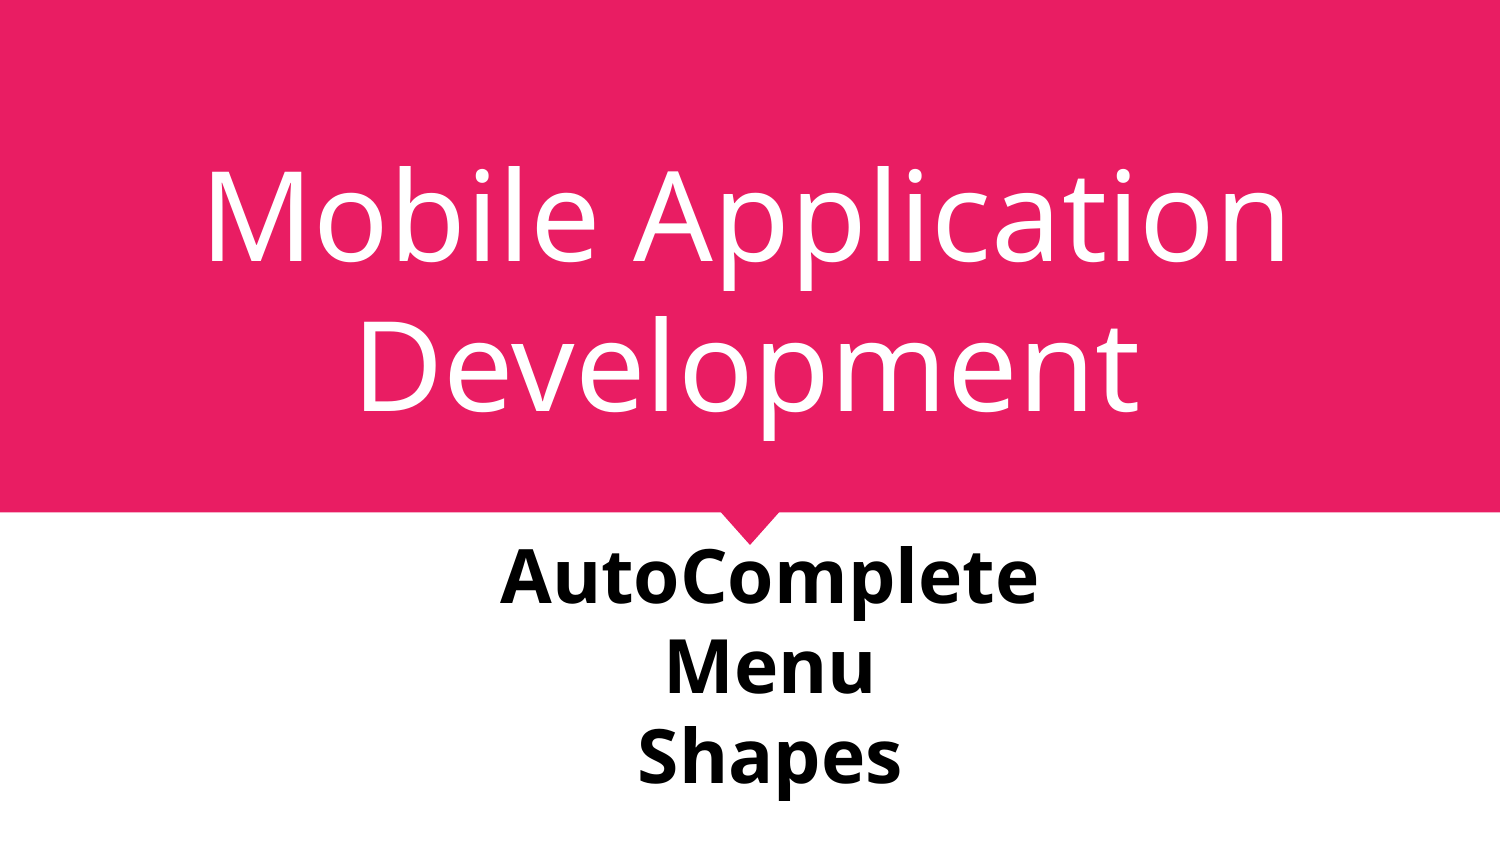

# Mobile Application Development
AutoComplete
Menu
Shapes